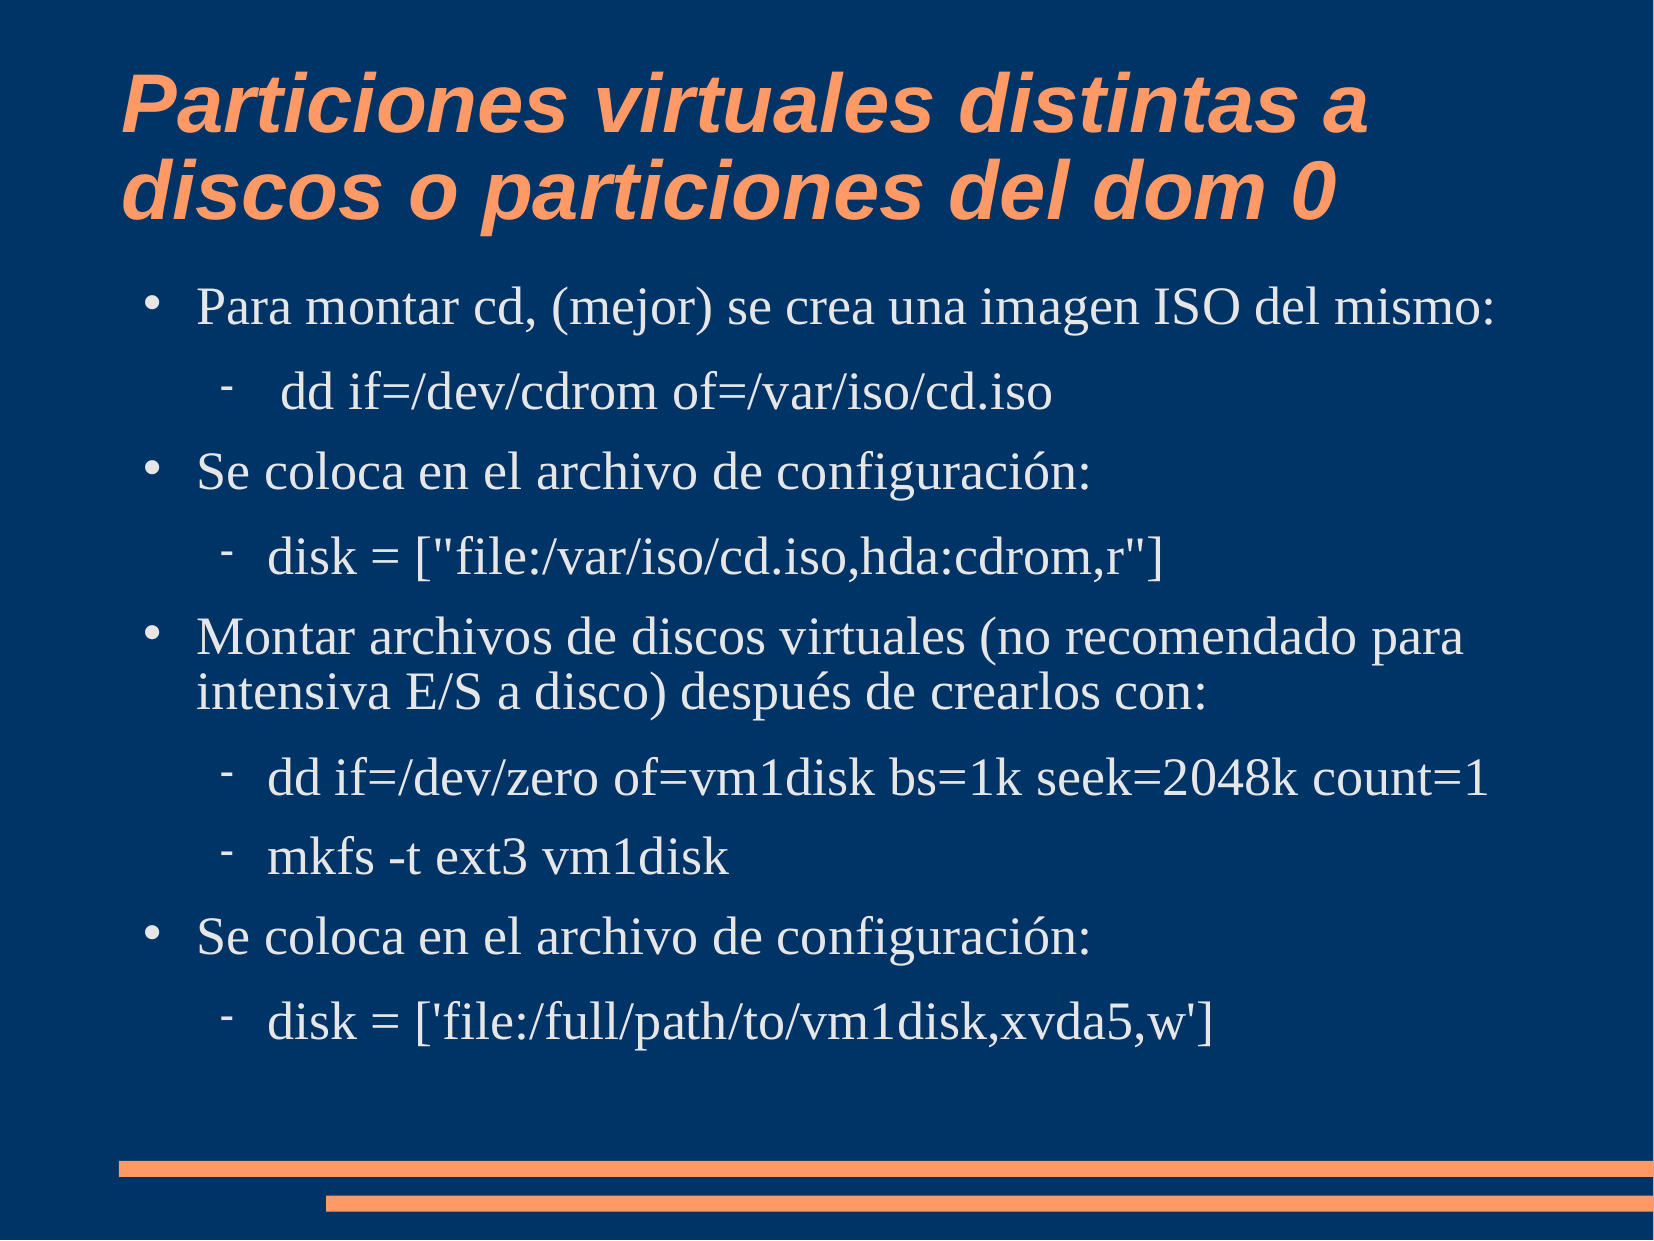

# Particiones virtuales distintas a discos o particiones del dom 0
Para montar cd, (mejor) se crea una imagen ISO del mismo:
 dd if=/dev/cdrom of=/var/iso/cd.iso
Se coloca en el archivo de configuración:
disk = ["file:/var/iso/cd.iso,hda:cdrom,r"]
Montar archivos de discos virtuales (no recomendado para intensiva E/S a disco) después de crearlos con:
dd if=/dev/zero of=vm1disk bs=1k seek=2048k count=1
mkfs -t ext3 vm1disk
Se coloca en el archivo de configuración:
disk = ['file:/full/path/to/vm1disk,xvda5,w']